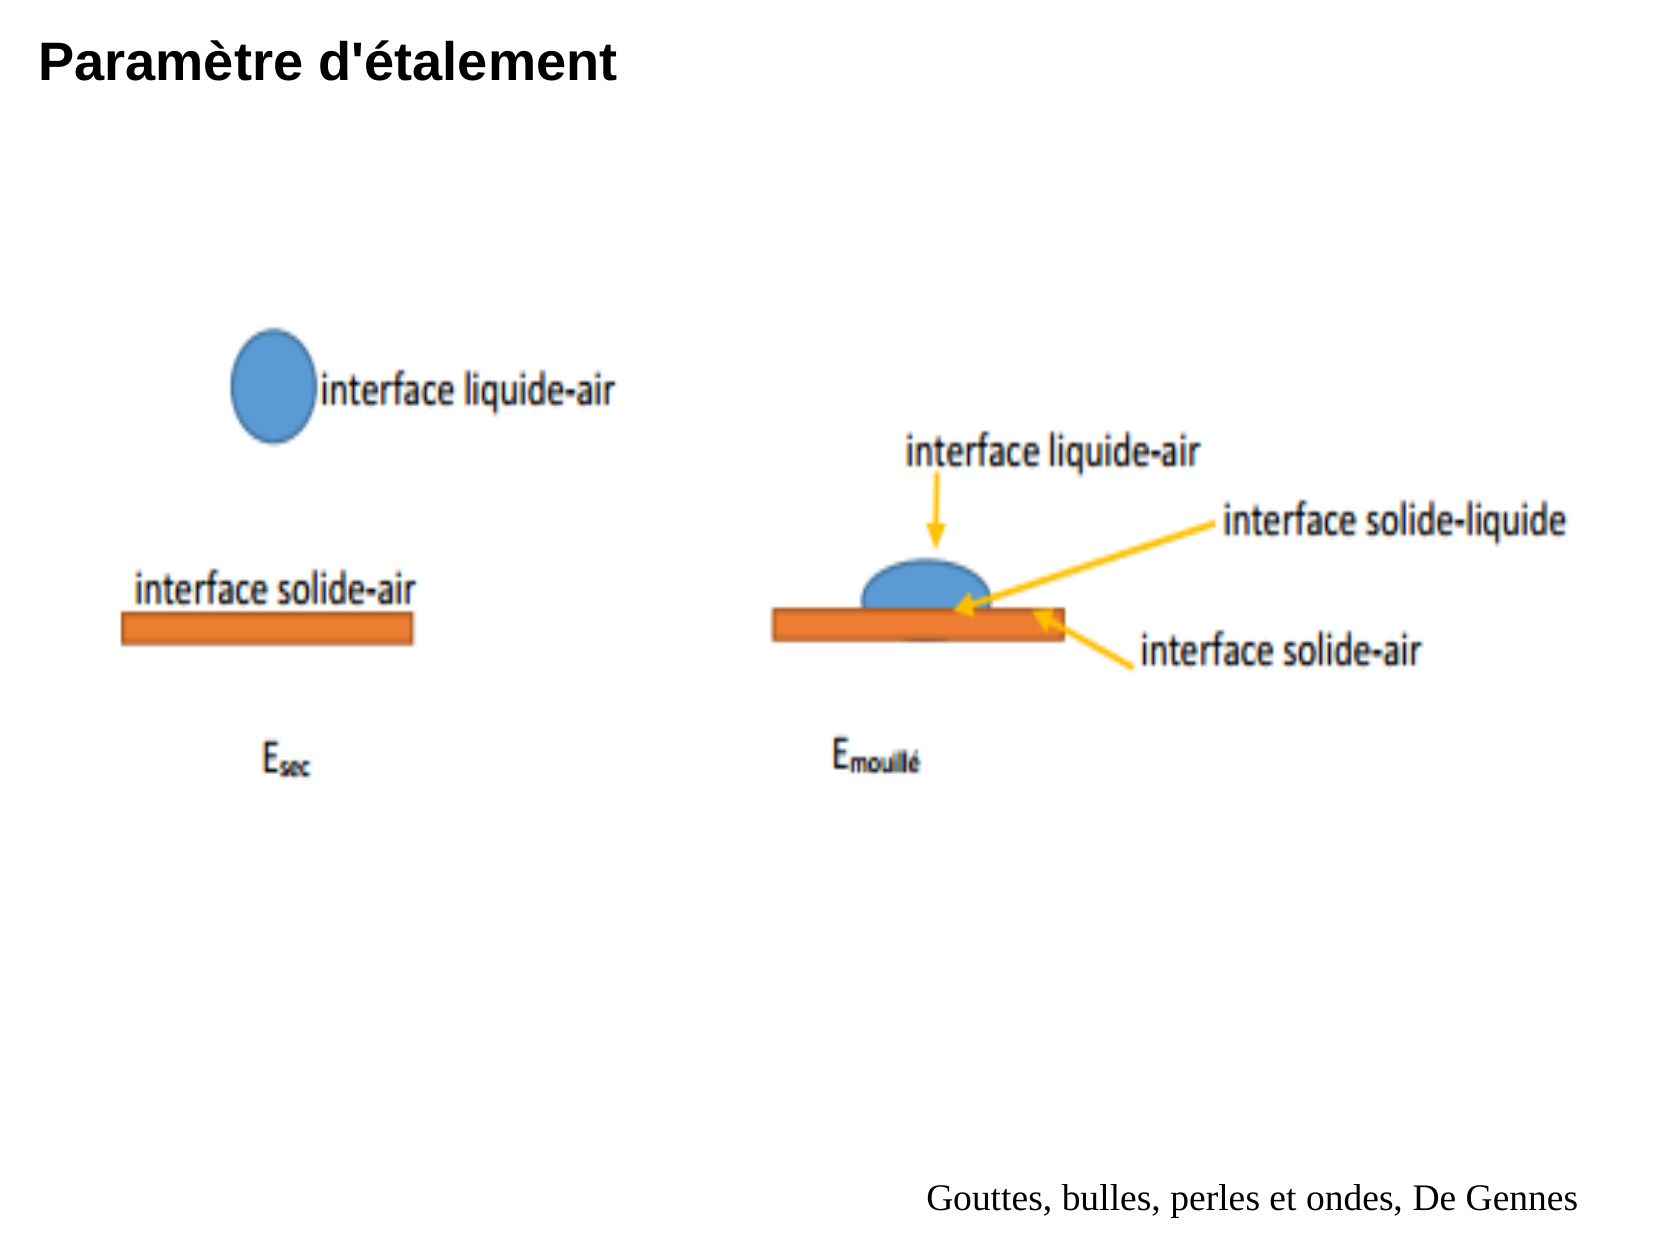

Paramètre d'étalement
Gouttes, bulles, perles et ondes, De Gennes